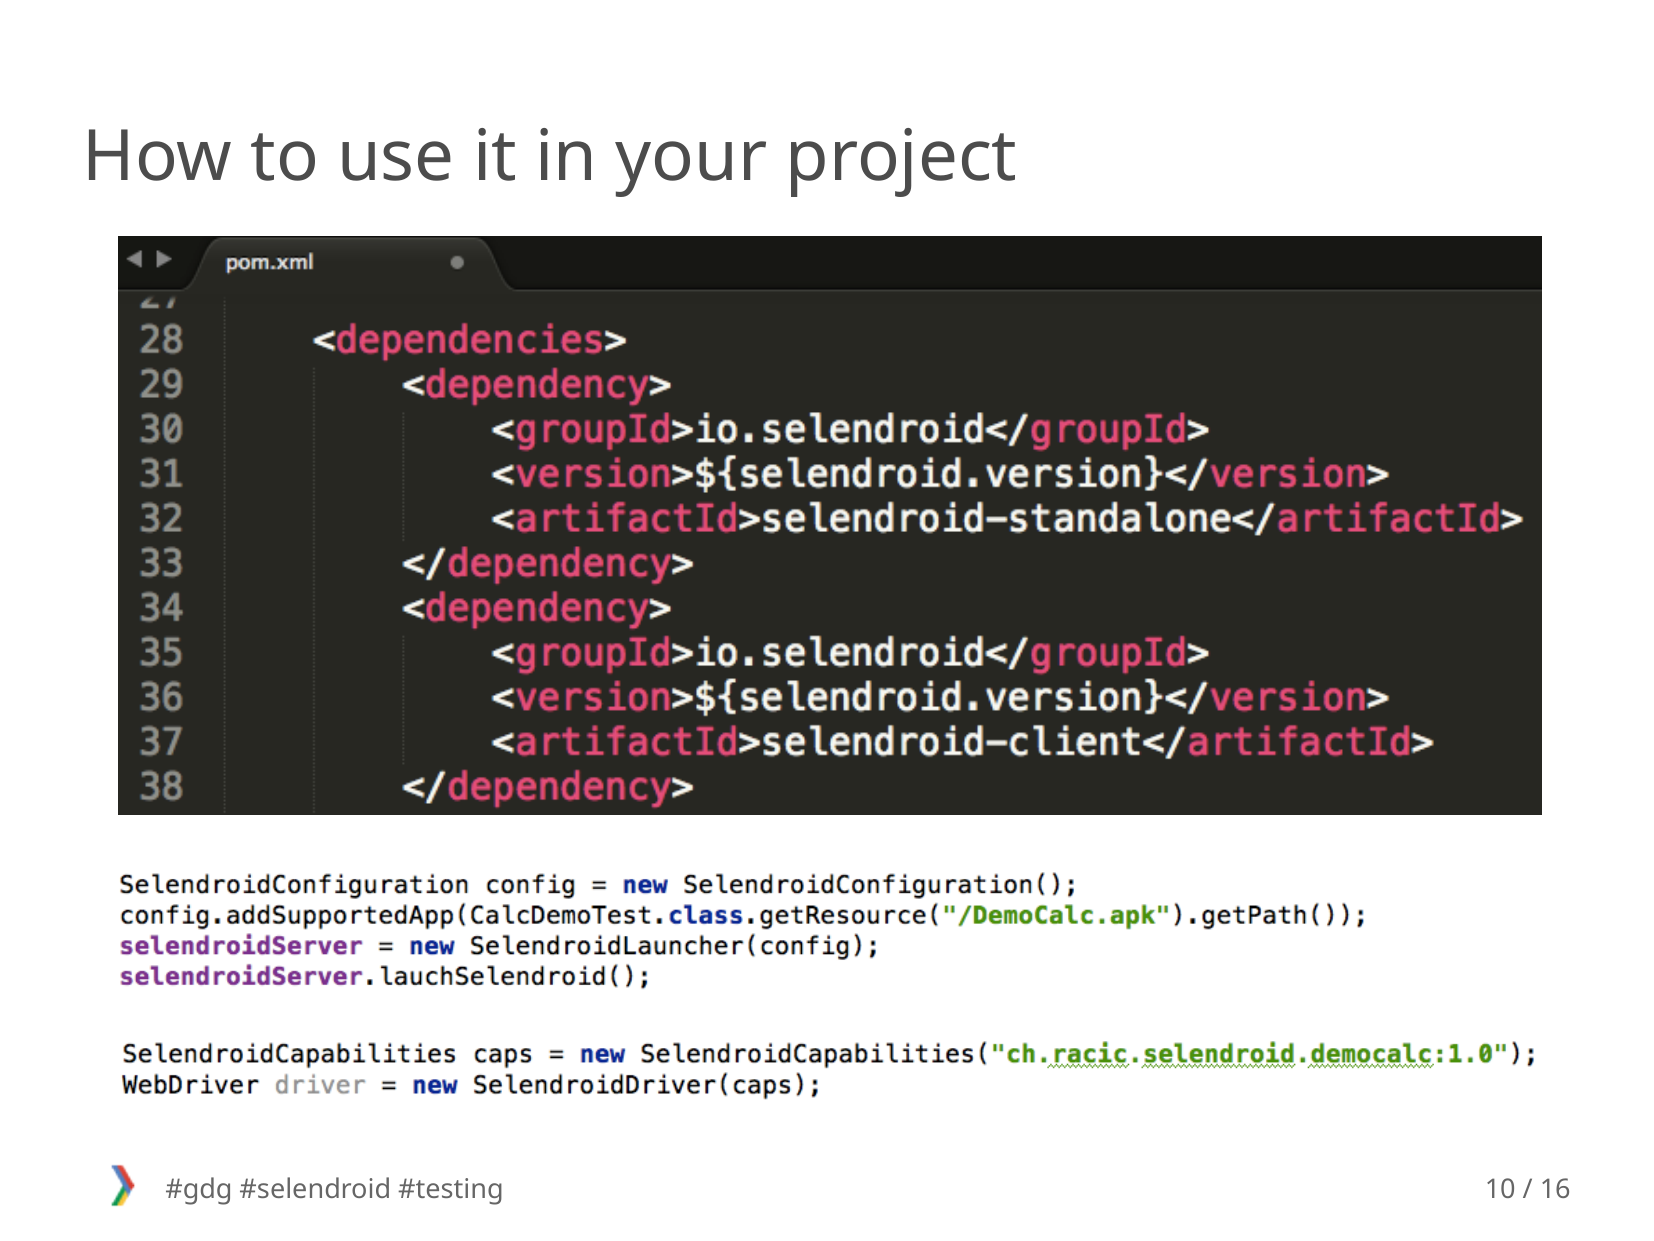

# How to use it in your project
#gdg #selendroid #testing
10